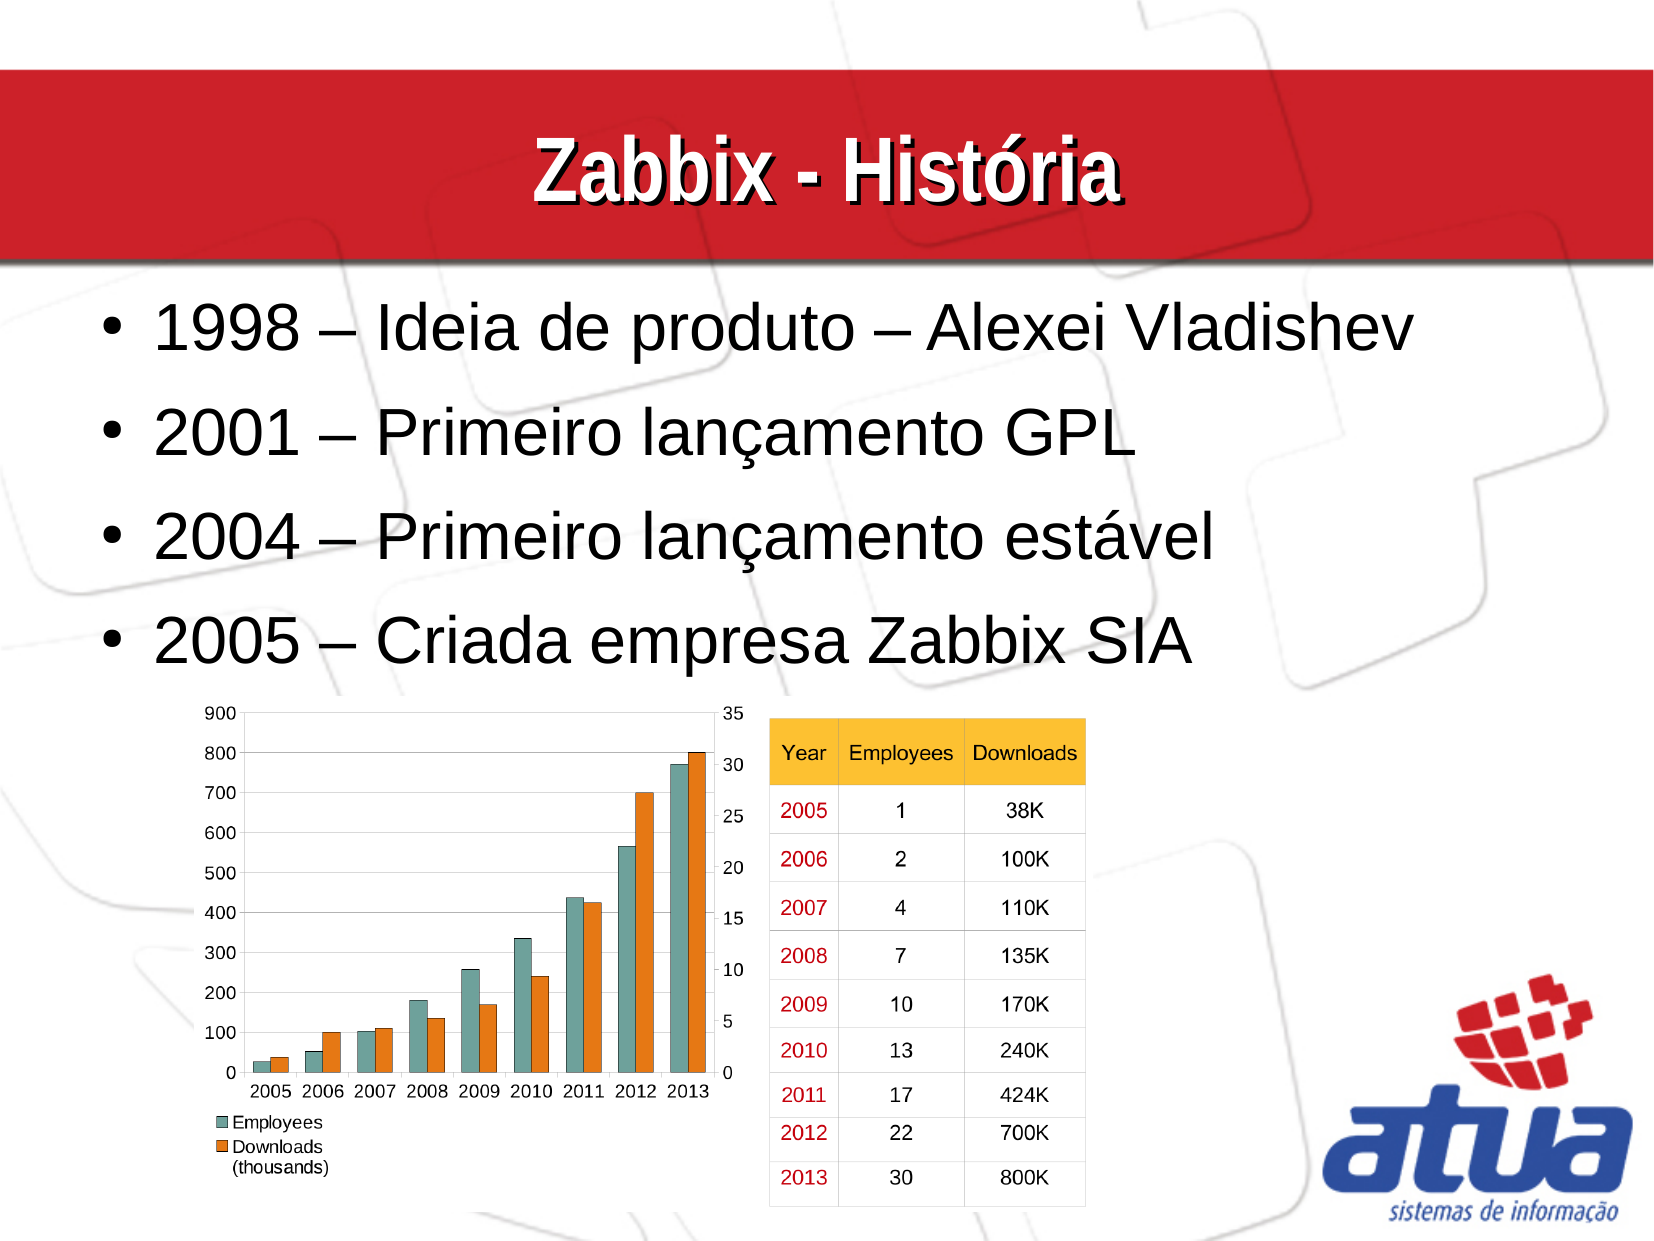

# Zabbix - História
1998 – Ideia de produto – Alexei Vladishev
2001 – Primeiro lançamento GPL
2004 – Primeiro lançamento estável
2005 – Criada empresa Zabbix SIA